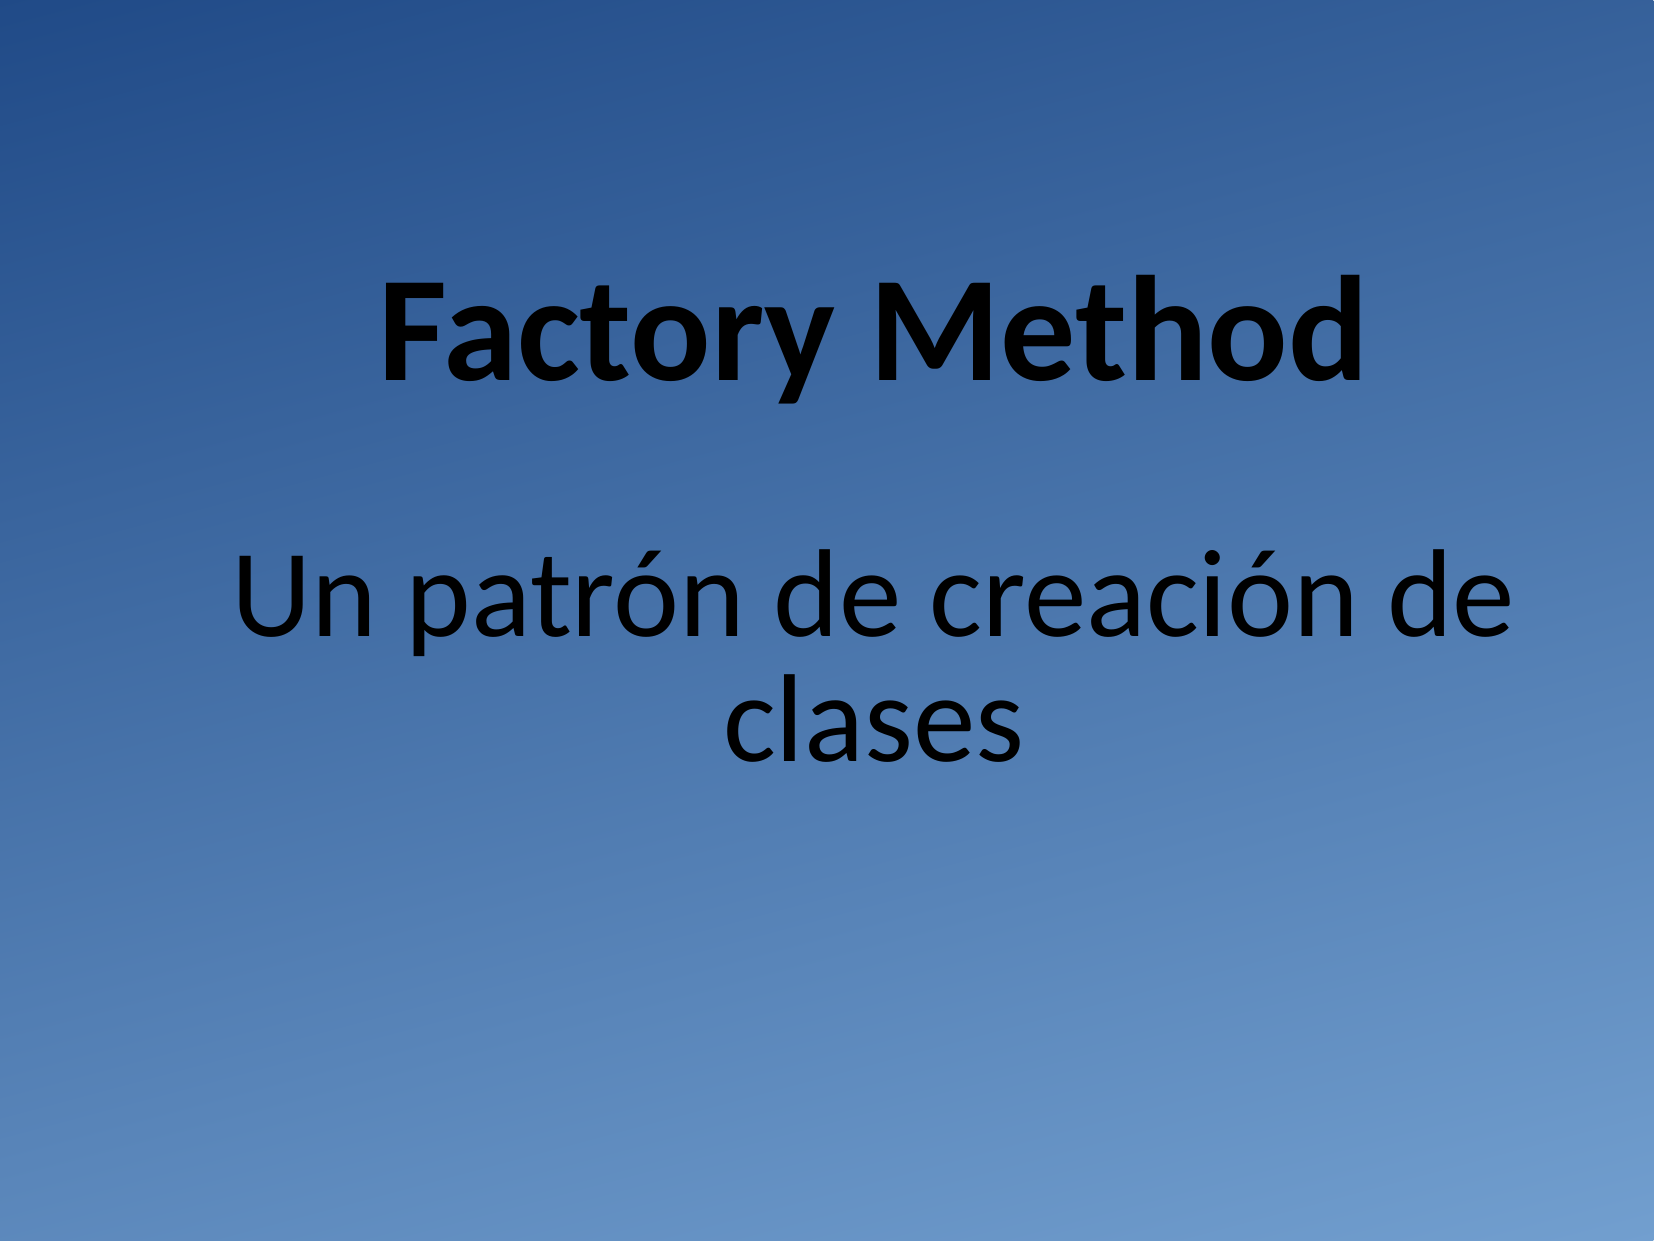

# Factory Method Un patrón de creación de clases